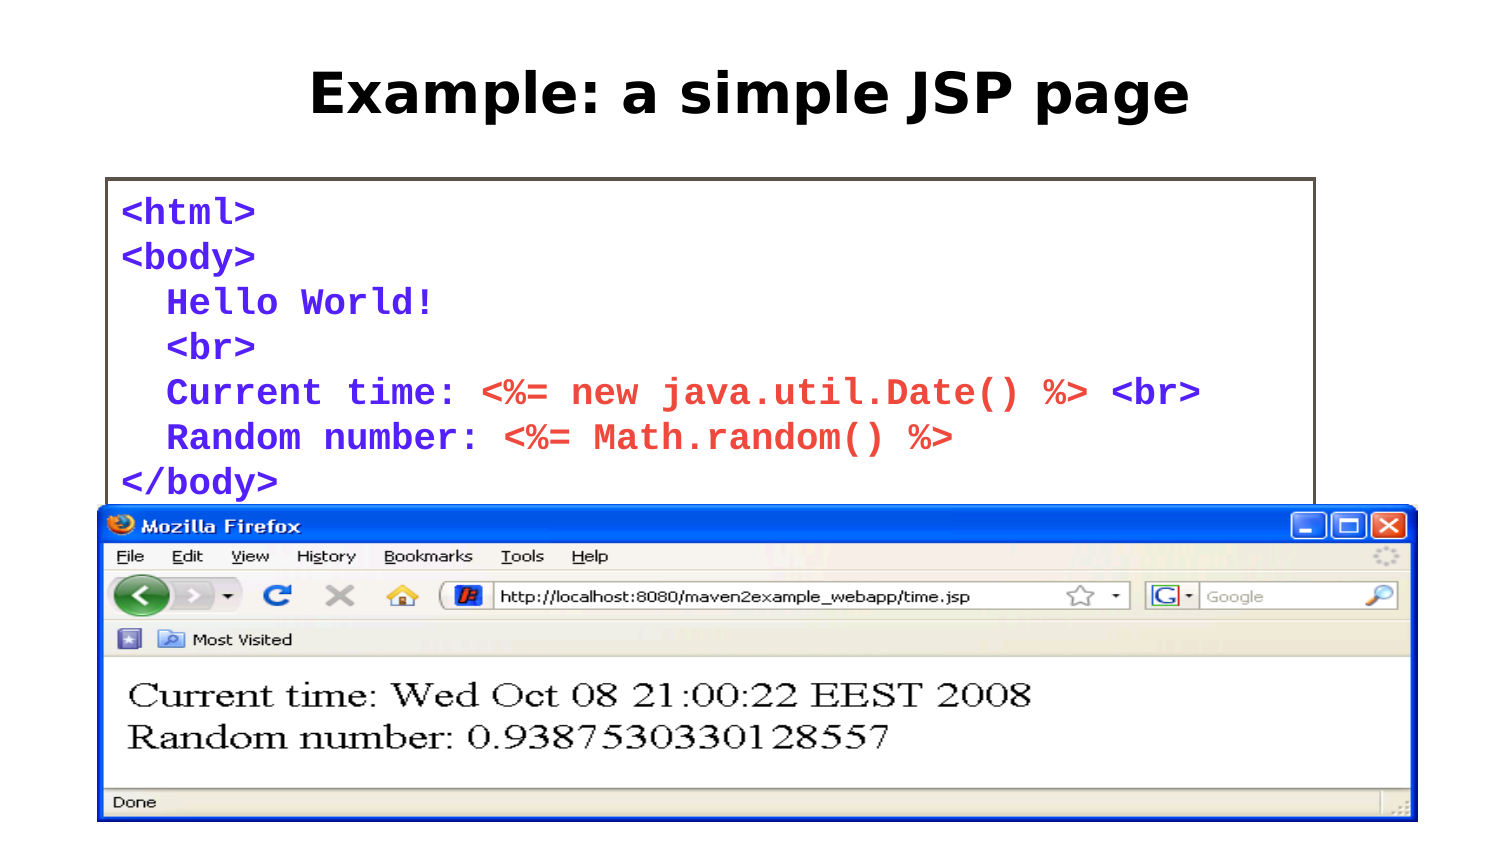

# Example: a simple JSP page
<html>
<body>
 Hello World!
 <br>
 Current time: <%= new java.util.Date() %> <br>
 Random number: <%= Math.random() %>
</body>
</html>